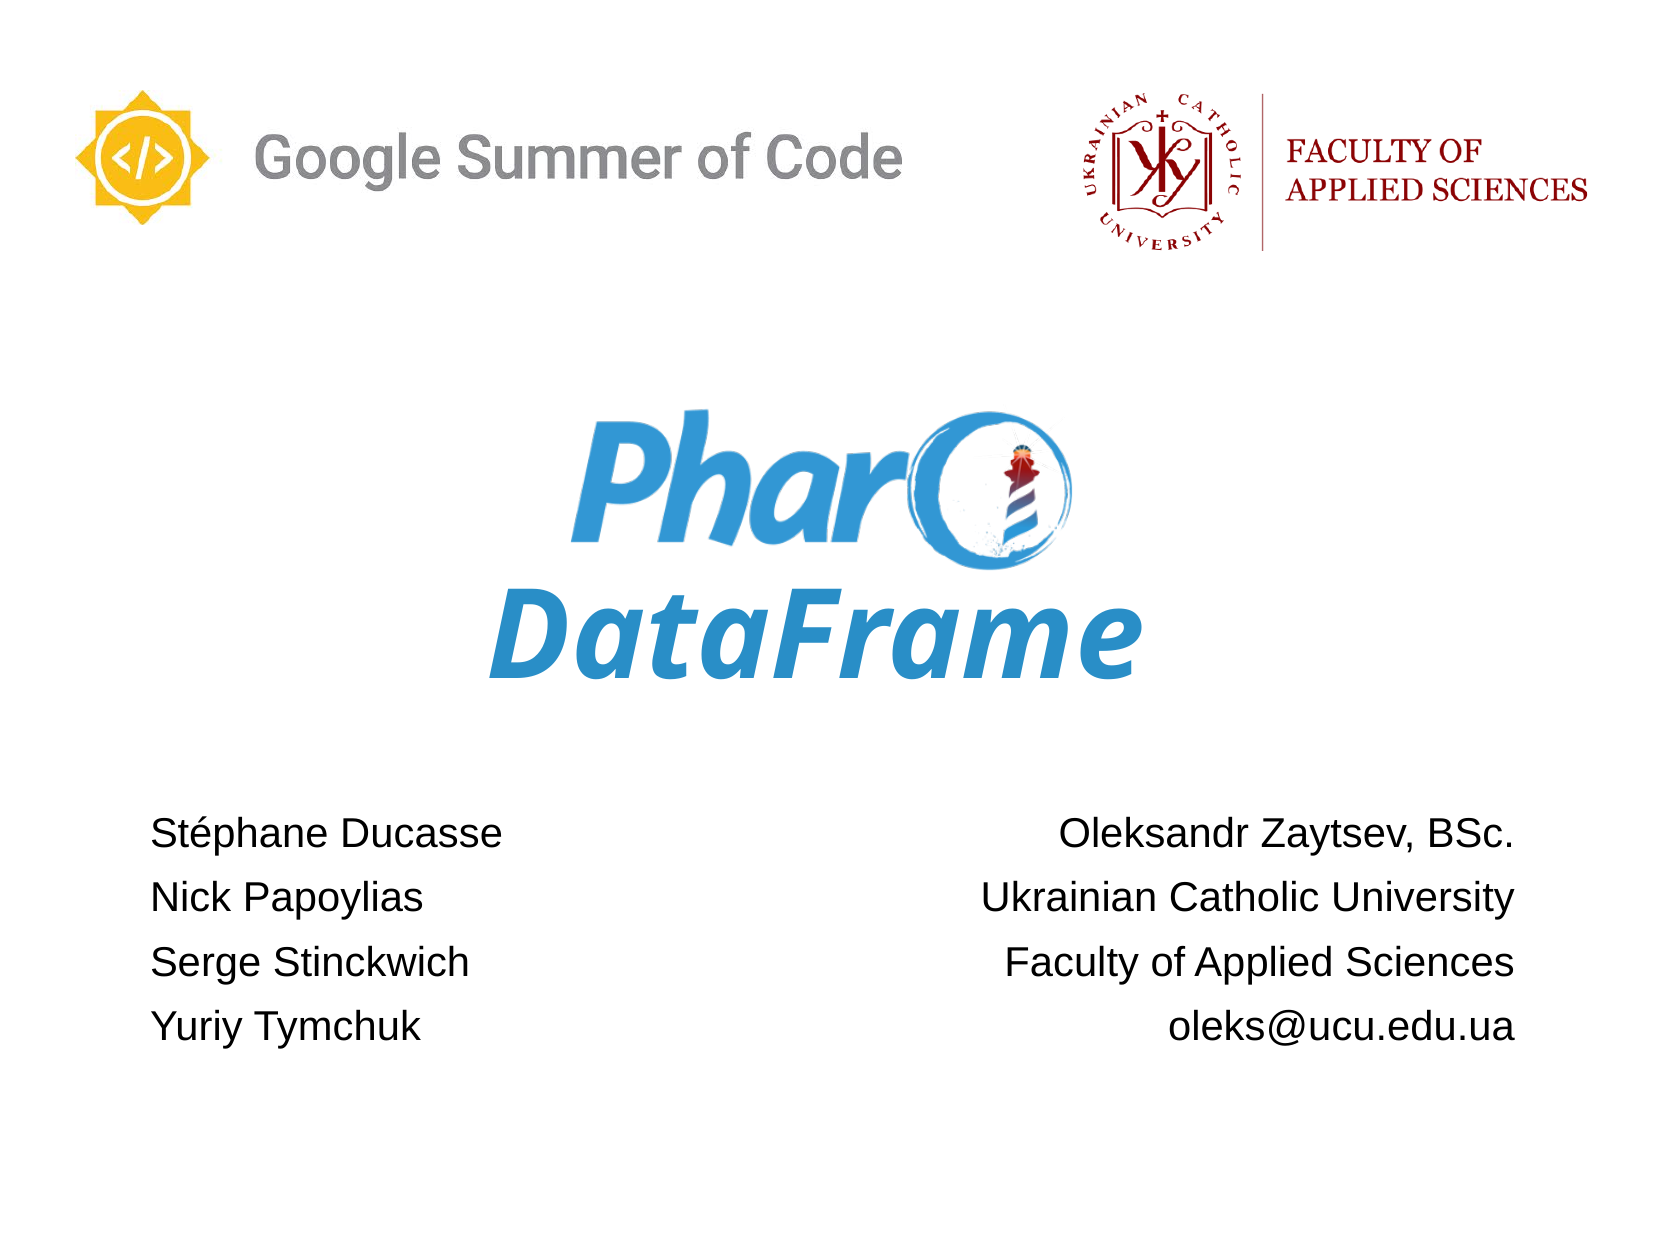

DataFrame
Stéphane Ducasse
Nick Papoylias
Serge Stinckwich
Yuriy Tymchuk
Oleksandr Zaytsev, BSc.
Ukrainian Catholic University
Faculty of Applied Sciences
oleks@ucu.edu.ua